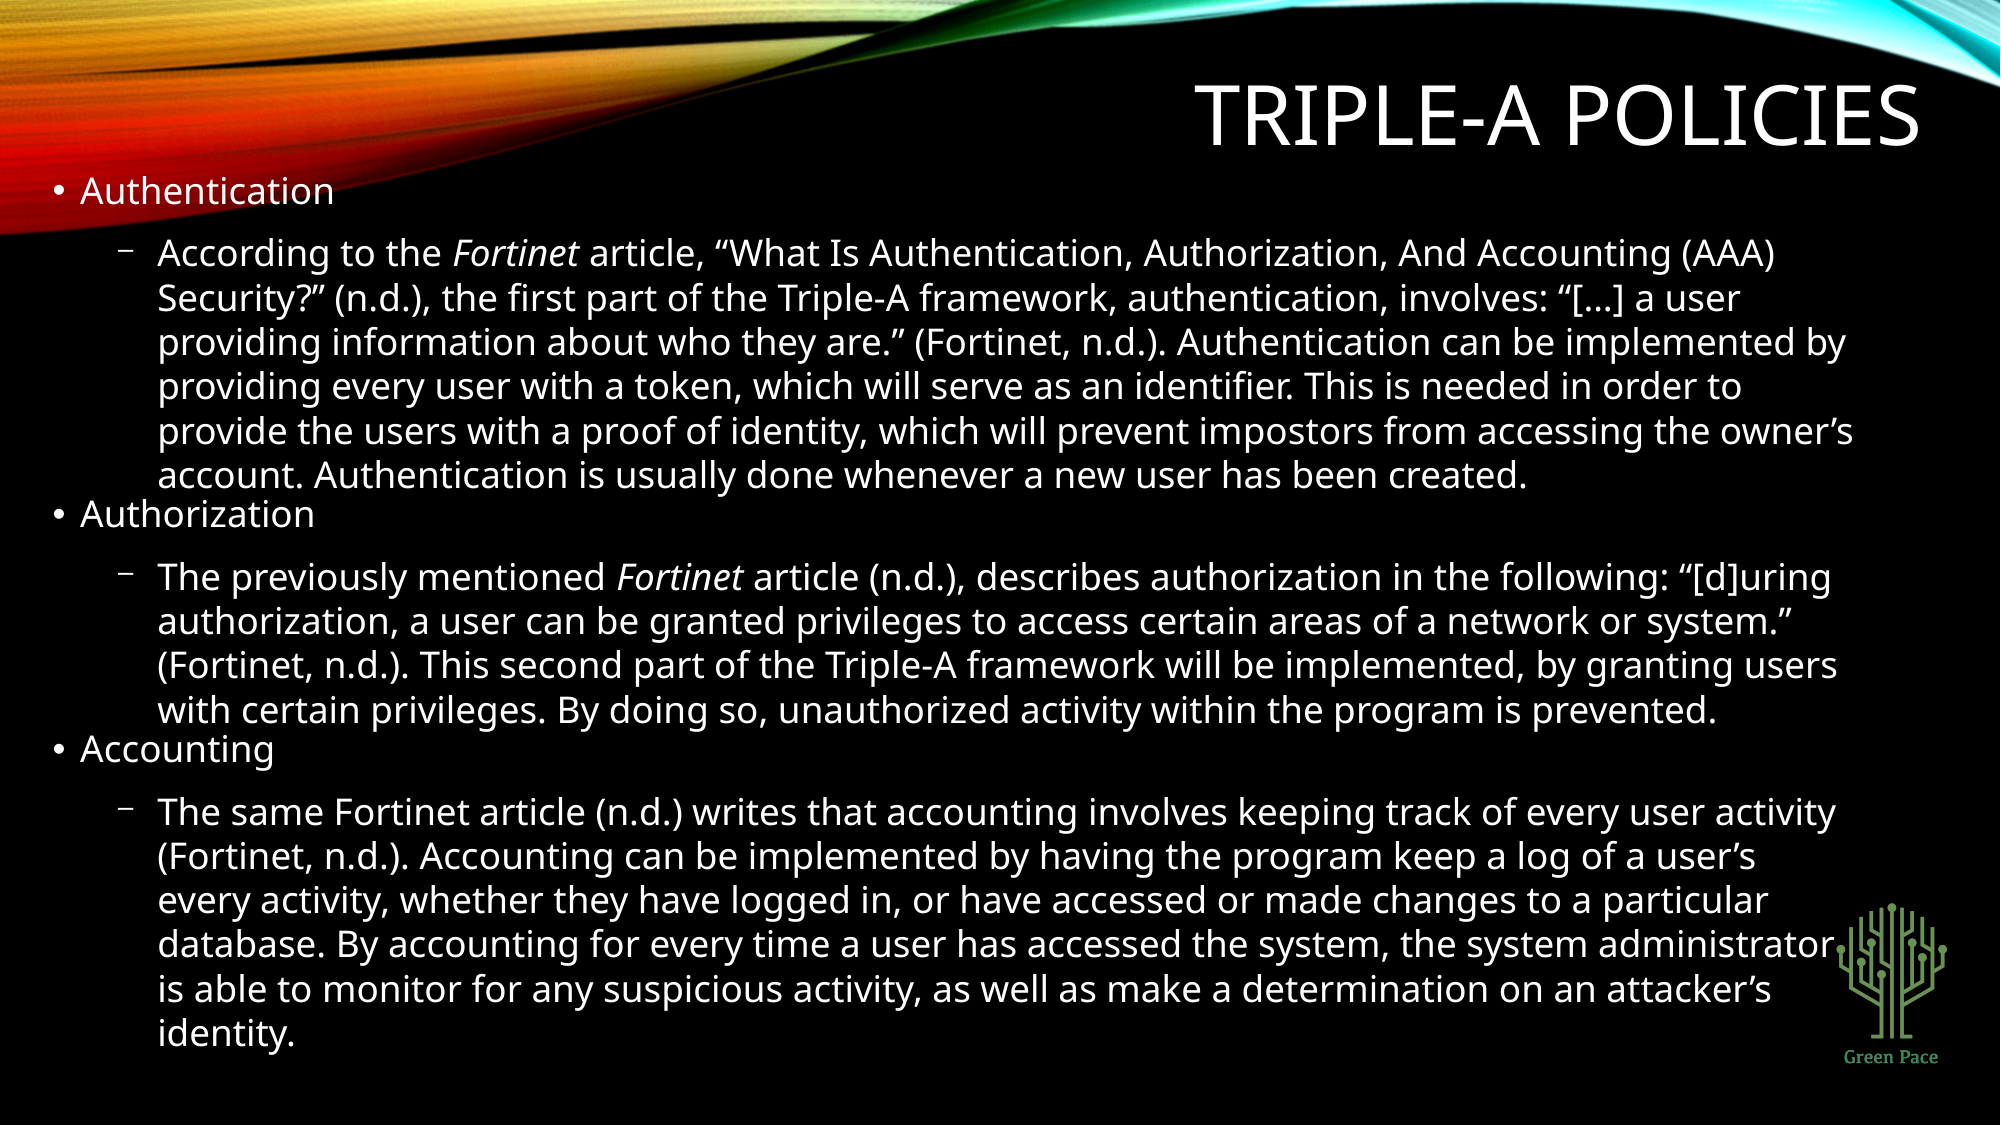

# TRIPLE-A POLICIES
Authentication
According to the Fortinet article, “What Is Authentication, Authorization, And Accounting (AAA) Security?” (n.d.), the first part of the Triple-A framework, authentication, involves: “[…] a user providing information about who they are.” (Fortinet, n.d.). Authentication can be implemented by providing every user with a token, which will serve as an identifier. This is needed in order to provide the users with a proof of identity, which will prevent impostors from accessing the owner’s account. Authentication is usually done whenever a new user has been created.
Authorization
The previously mentioned Fortinet article (n.d.), describes authorization in the following: “[d]uring authorization, a user can be granted privileges to access certain areas of a network or system.” (Fortinet, n.d.). This second part of the Triple-A framework will be implemented, by granting users with certain privileges. By doing so, unauthorized activity within the program is prevented.
Accounting
The same Fortinet article (n.d.) writes that accounting involves keeping track of every user activity (Fortinet, n.d.). Accounting can be implemented by having the program keep a log of a user’s every activity, whether they have logged in, or have accessed or made changes to a particular database. By accounting for every time a user has accessed the system, the system administrator is able to monitor for any suspicious activity, as well as make a determination on an attacker’s identity.